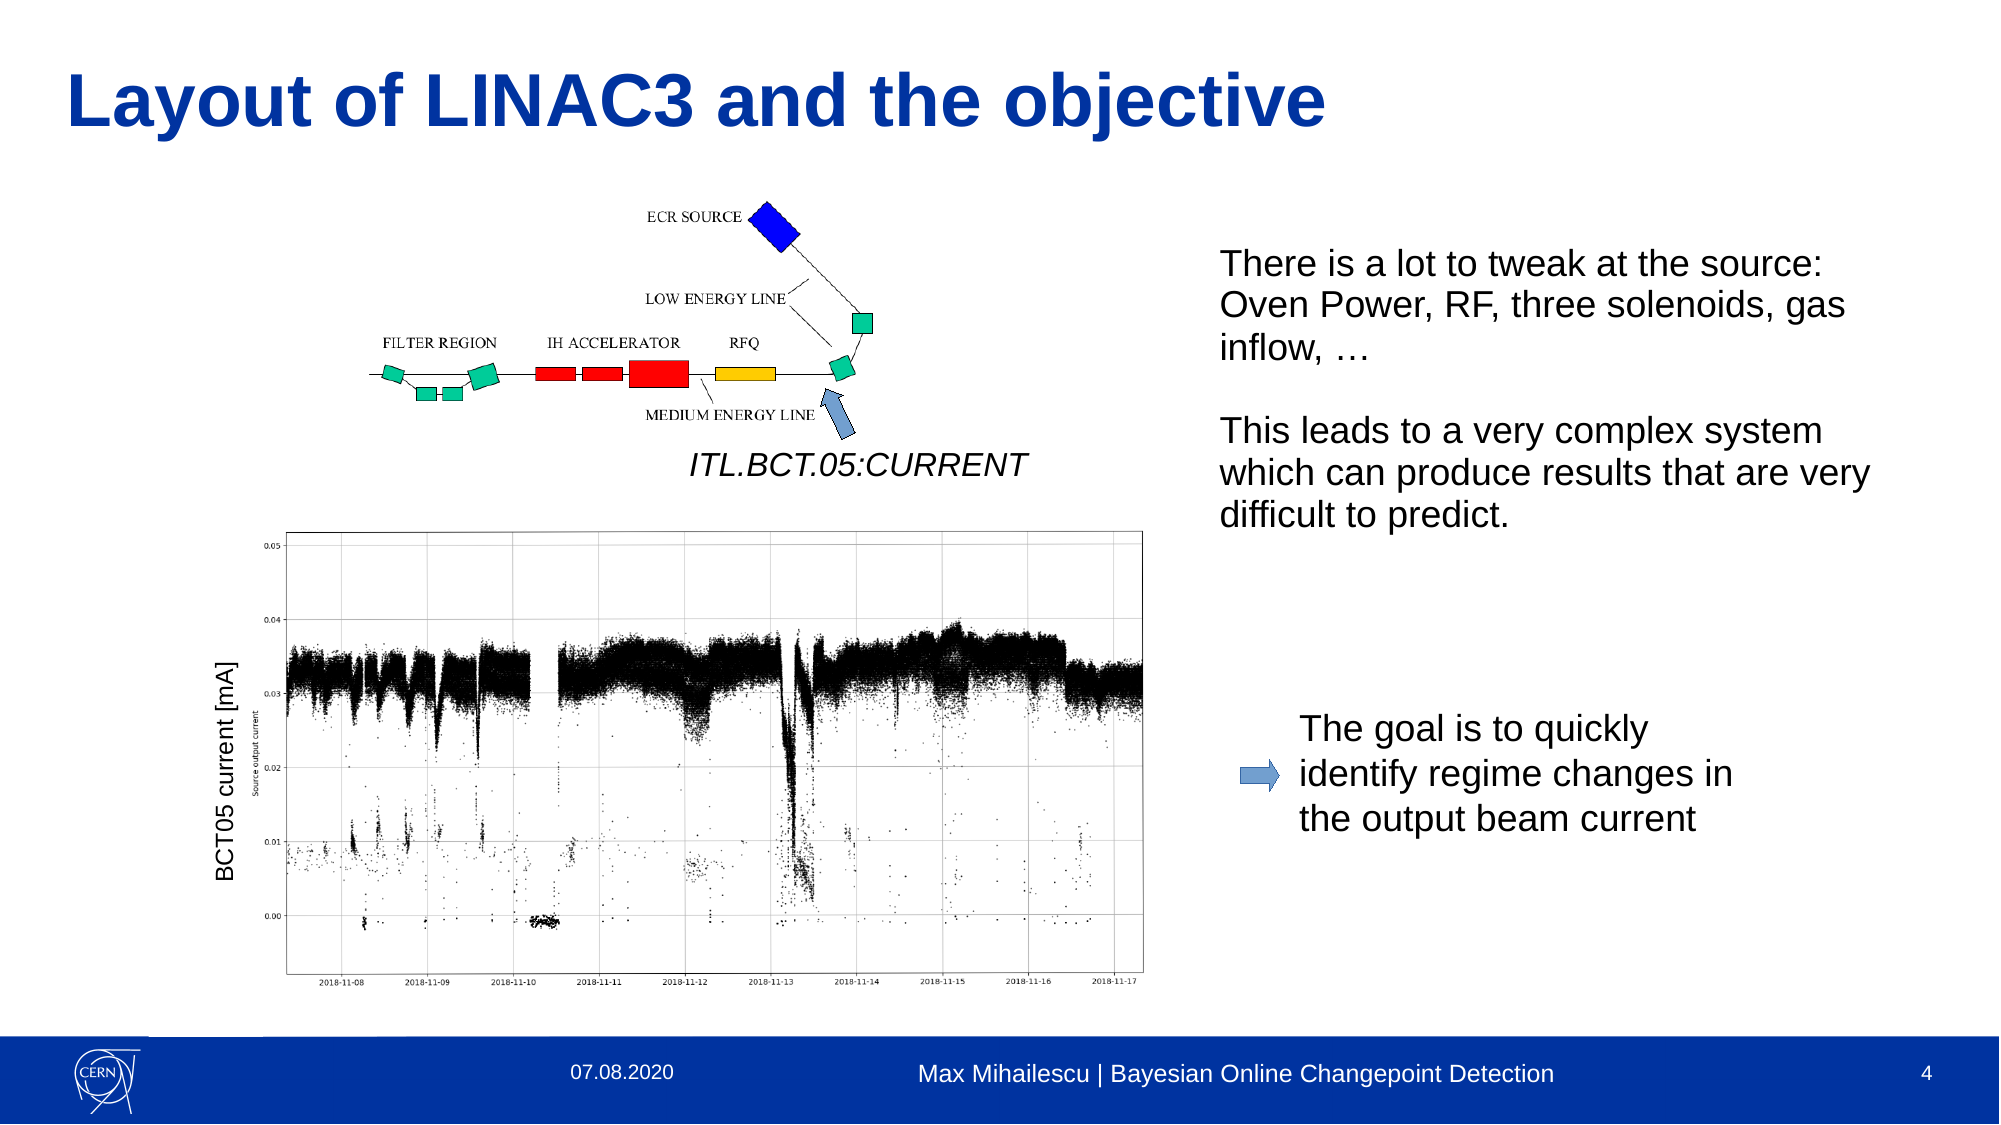

Layout of LINAC3 and the objective
There is a lot to tweak at the source:
Oven Power, RF, three solenoids, gas inflow, …
This leads to a very complex system which can produce results that are very difficult to predict.
ITL.BCT.05:CURRENT
The goal is to quickly identify regime changes in the output beam current
BCT05 current [mA]
07.08.2020
Max Mihailescu | Bayesian Online Changepoint Detection